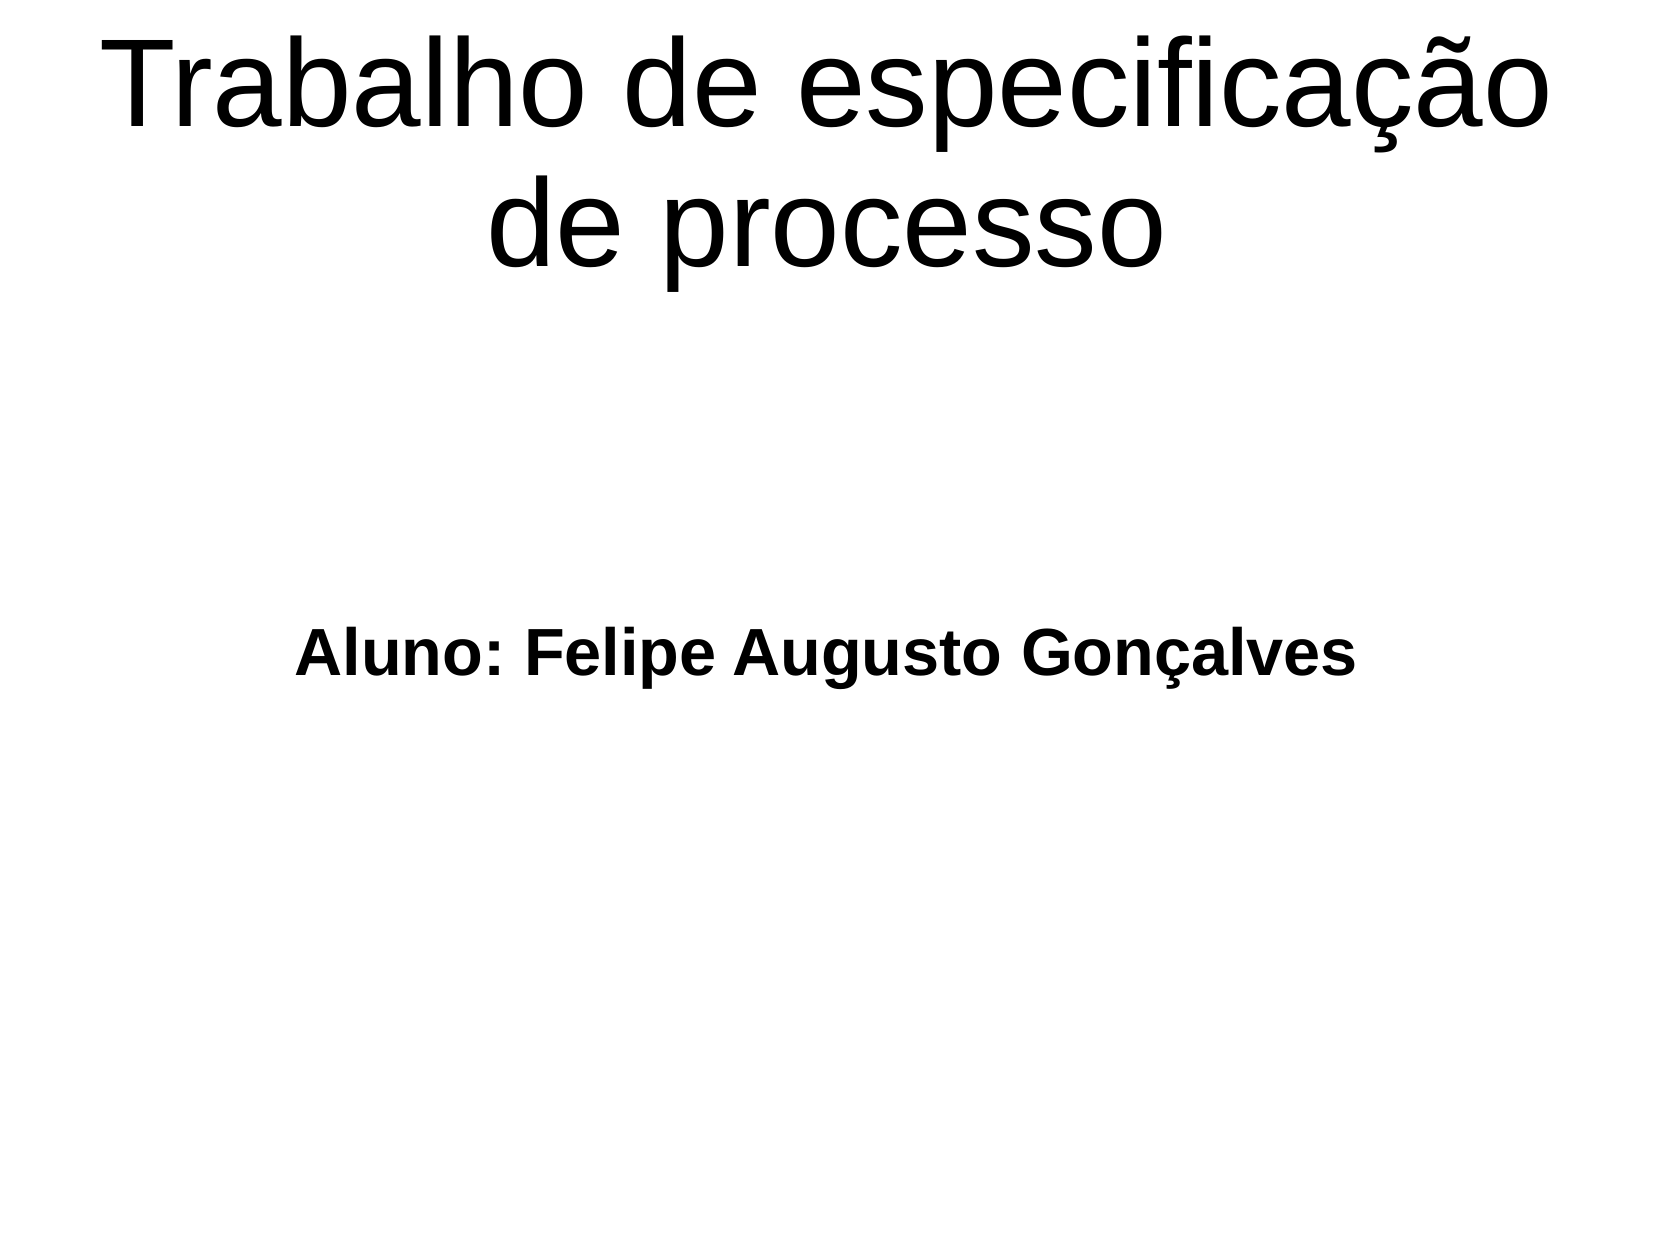

# Trabalho de especificação de processo
Aluno: Felipe Augusto Gonçalves